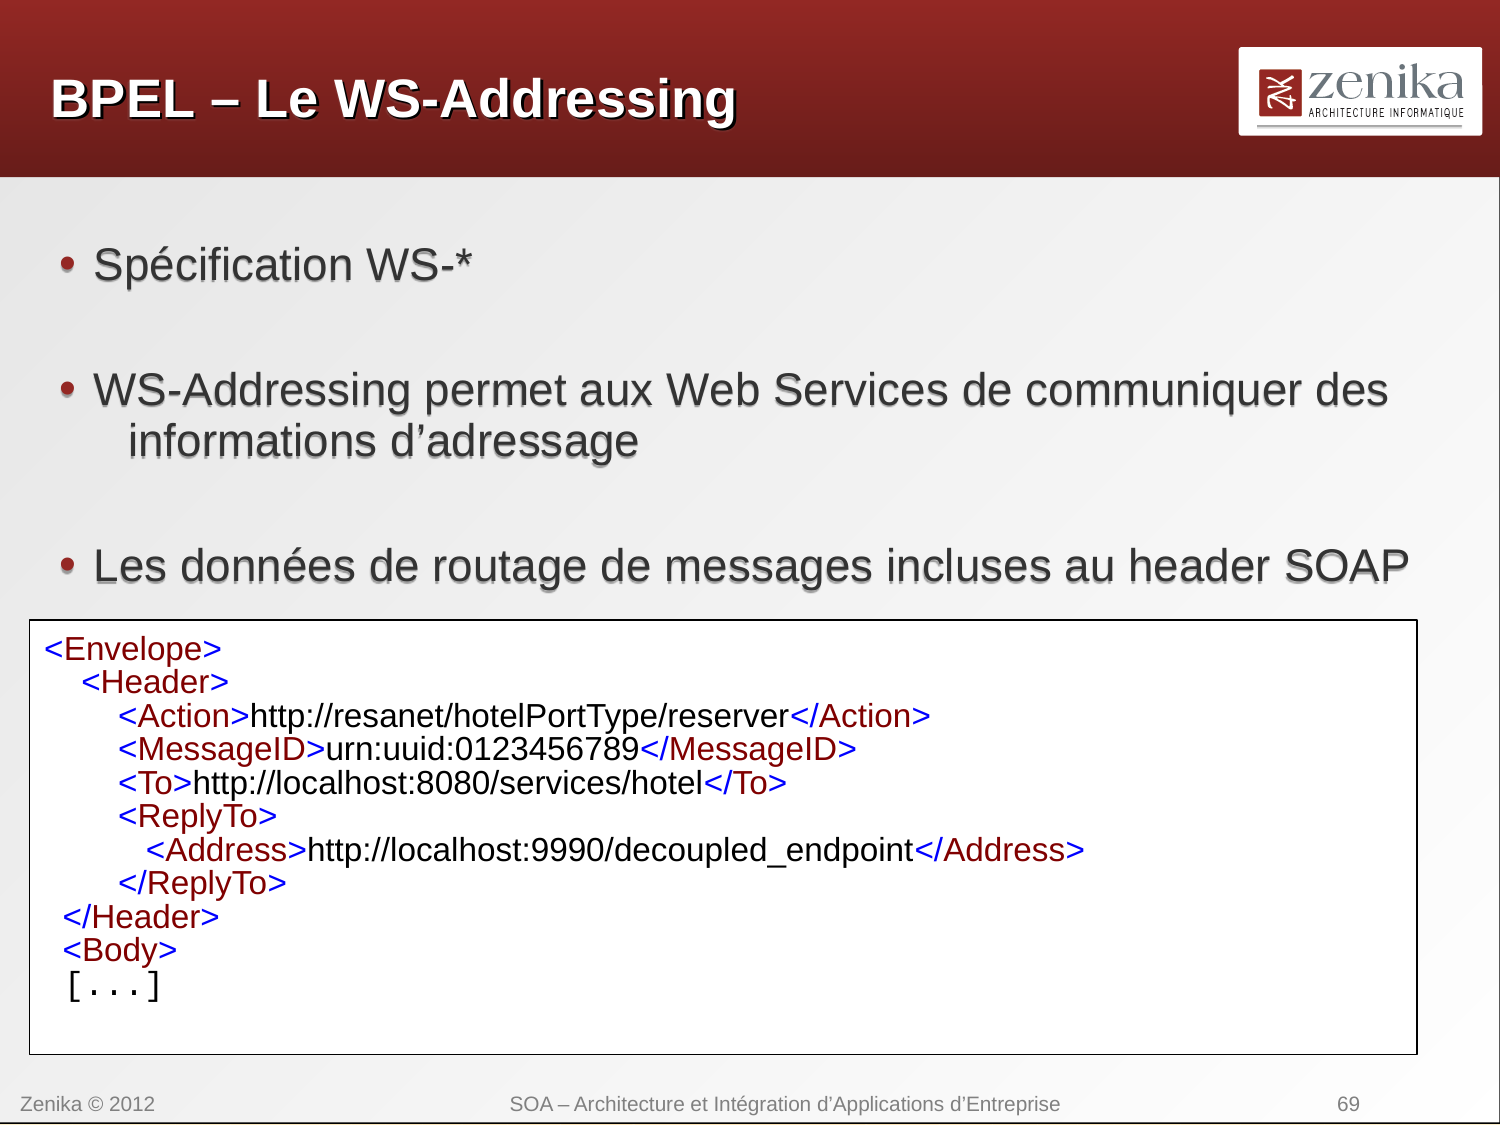

# BPEL – Le WS-Addressing
Spécification WS-*
WS-Addressing permet aux Web Services de communiquer des informations d’adressage
Les données de routage de messages incluses au header SOAP
<Envelope>
 <Header>
 <Action>http://resanet/hotelPortType/reserver</Action>
 <MessageID>urn:uuid:0123456789</MessageID>
 <To>http://localhost:8080/services/hotel</To>
 <ReplyTo>
 <Address>http://localhost:9990/decoupled_endpoint</Address>
 </ReplyTo>
 </Header>
 <Body>
 [...]